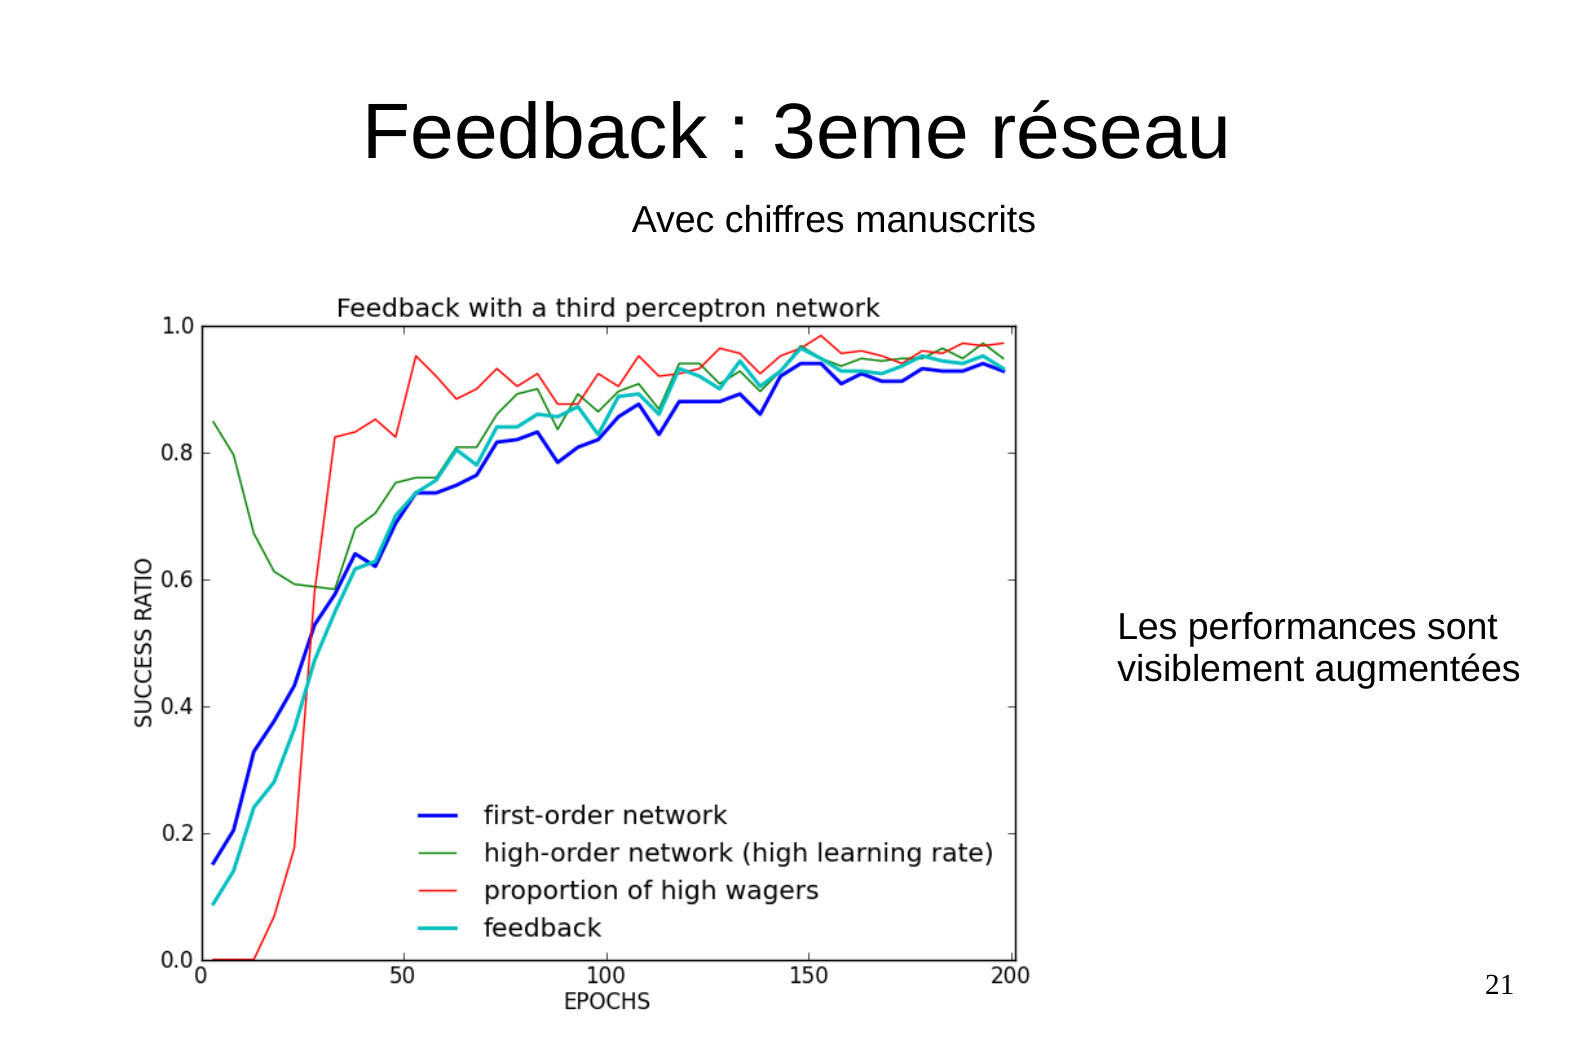

# Feedback : 3eme réseau
Avec chiffres manuscrits
Les performances sont
visiblement augmentées
21